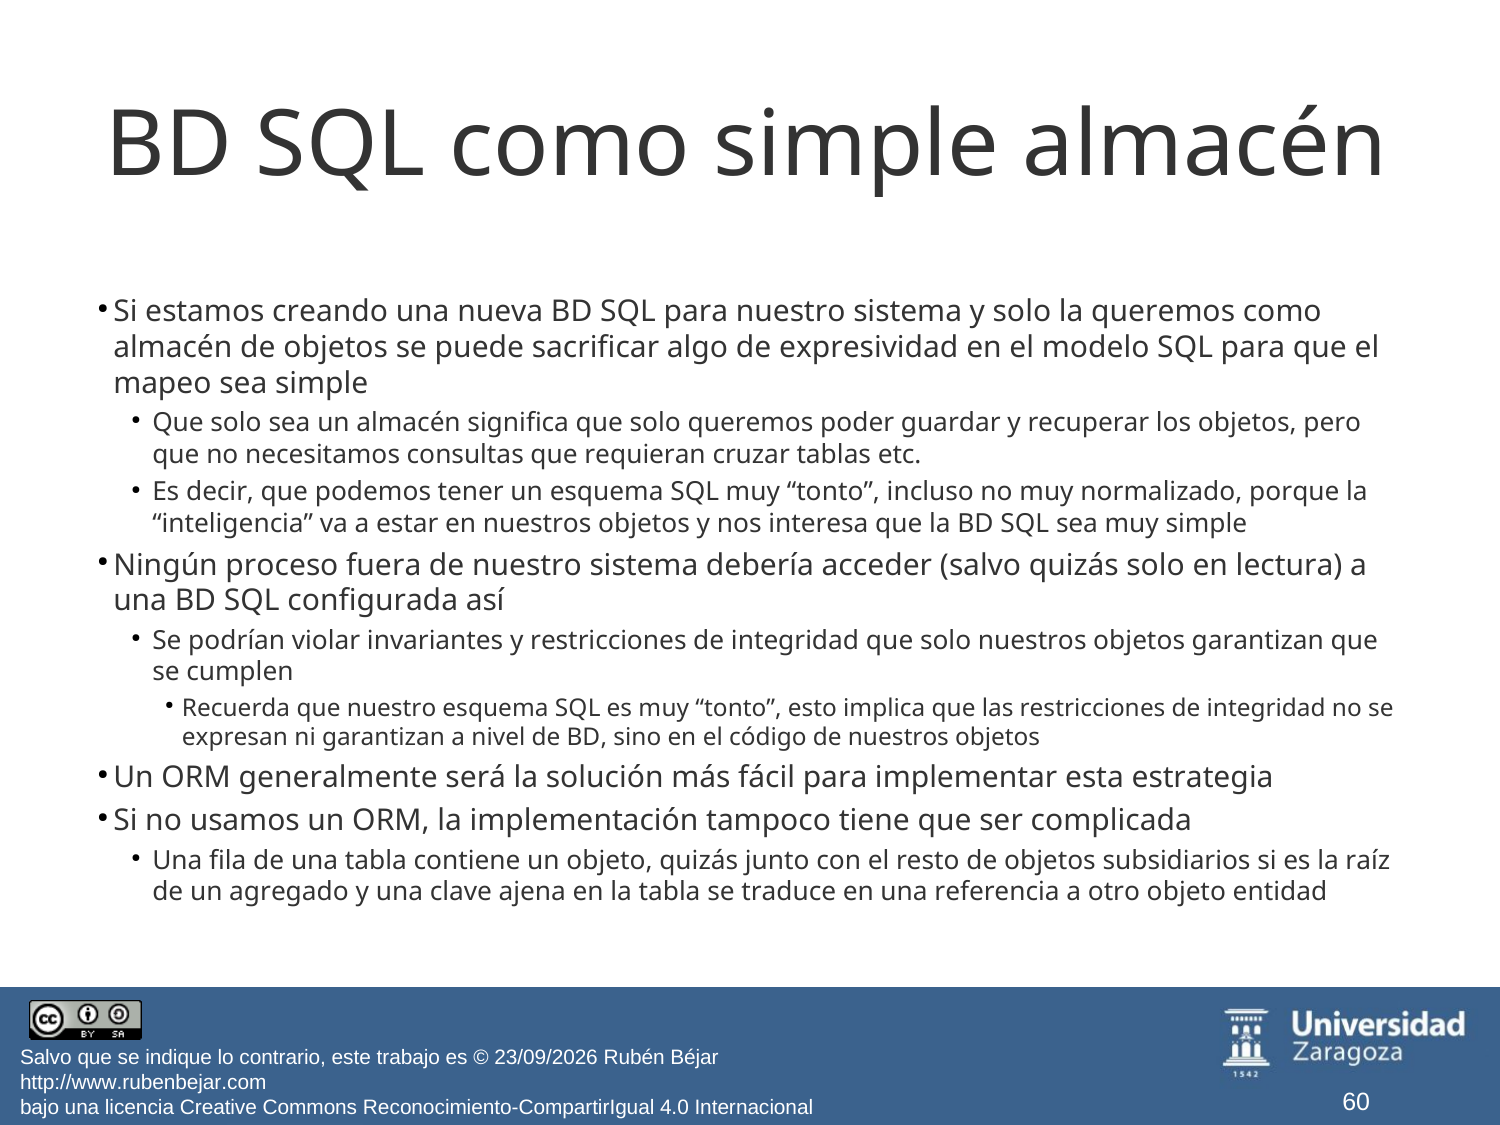

# BD SQL como simple almacén
Si estamos creando una nueva BD SQL para nuestro sistema y solo la queremos como almacén de objetos se puede sacrificar algo de expresividad en el modelo SQL para que el mapeo sea simple
Que solo sea un almacén significa que solo queremos poder guardar y recuperar los objetos, pero que no necesitamos consultas que requieran cruzar tablas etc.
Es decir, que podemos tener un esquema SQL muy “tonto”, incluso no muy normalizado, porque la “inteligencia” va a estar en nuestros objetos y nos interesa que la BD SQL sea muy simple
Ningún proceso fuera de nuestro sistema debería acceder (salvo quizás solo en lectura) a una BD SQL configurada así
Se podrían violar invariantes y restricciones de integridad que solo nuestros objetos garantizan que se cumplen
Recuerda que nuestro esquema SQL es muy “tonto”, esto implica que las restricciones de integridad no se expresan ni garantizan a nivel de BD, sino en el código de nuestros objetos
Un ORM generalmente será la solución más fácil para implementar esta estrategia
Si no usamos un ORM, la implementación tampoco tiene que ser complicada
Una fila de una tabla contiene un objeto, quizás junto con el resto de objetos subsidiarios si es la raíz de un agregado y una clave ajena en la tabla se traduce en una referencia a otro objeto entidad